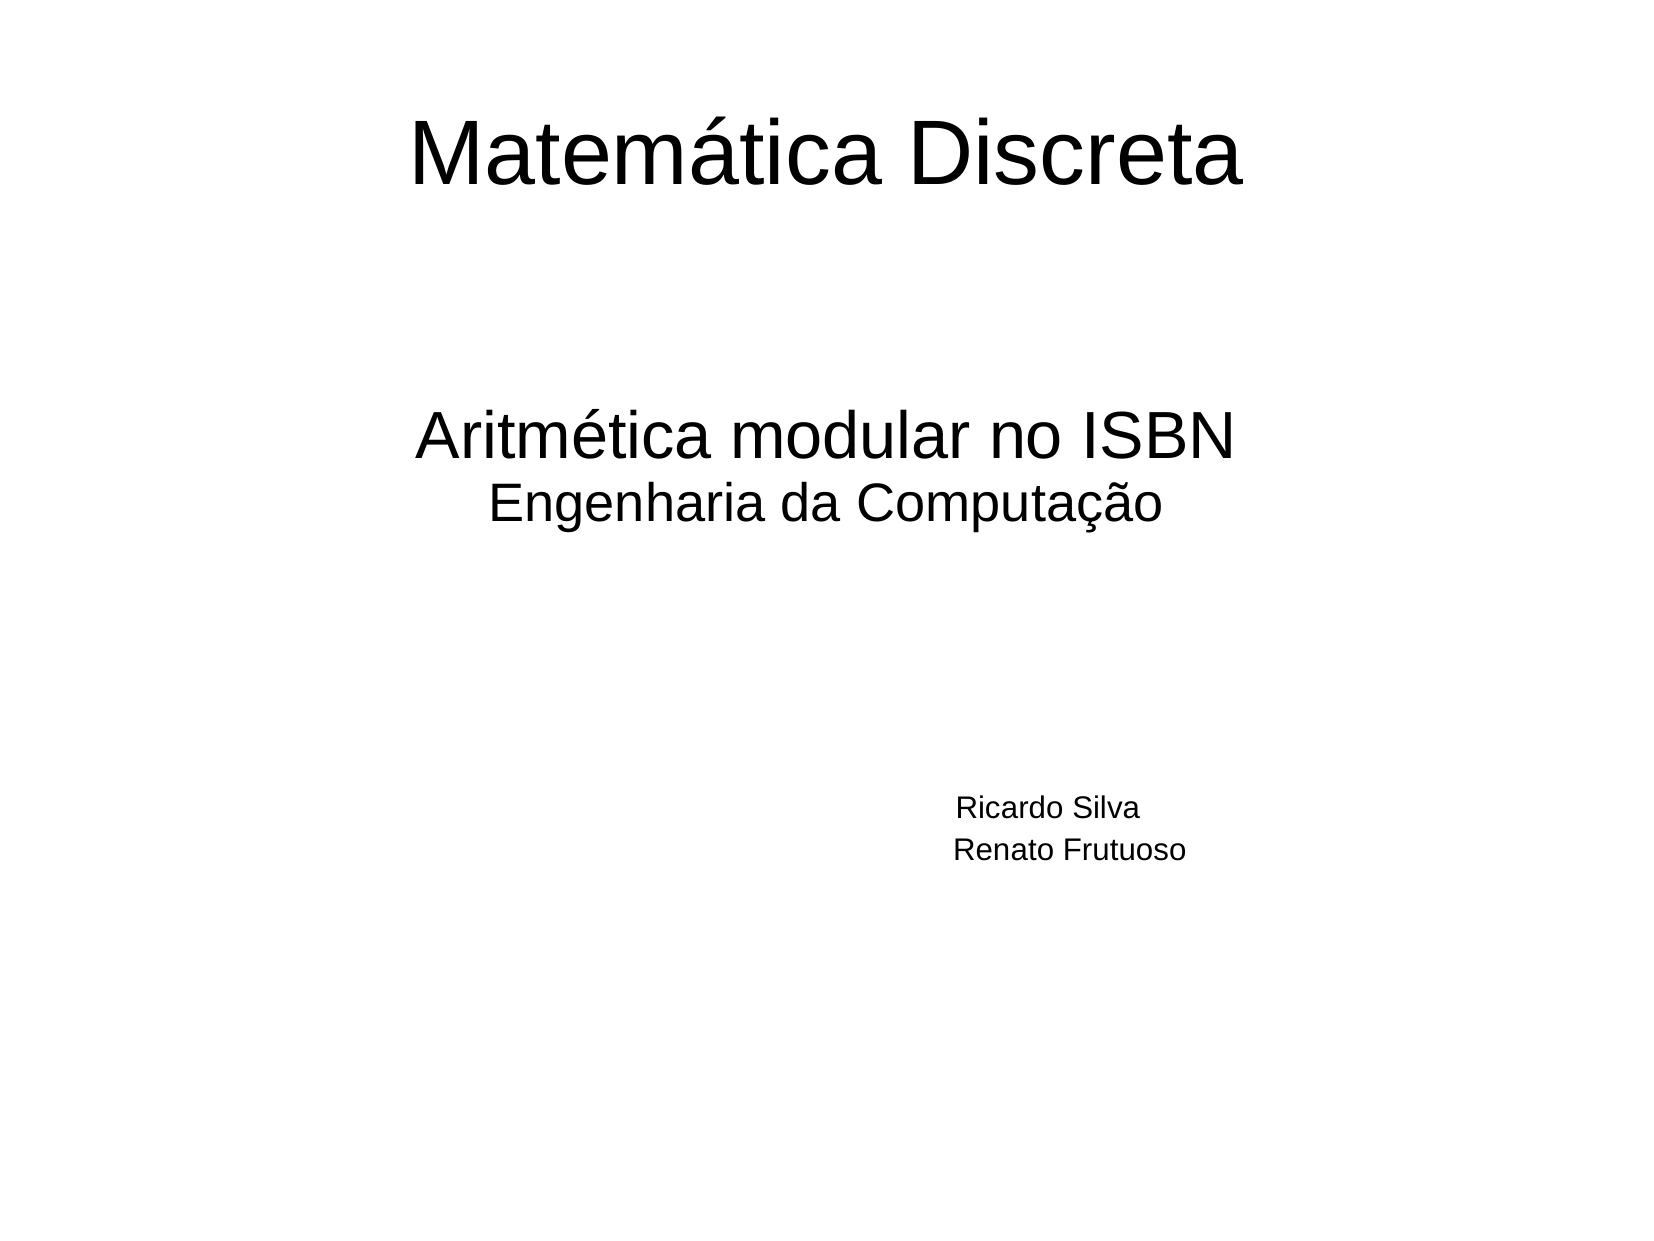

# Matemática Discreta
Aritmética modular no ISBN
Engenharia da Computação
						Ricardo Silva
 						 Renato Frutuoso